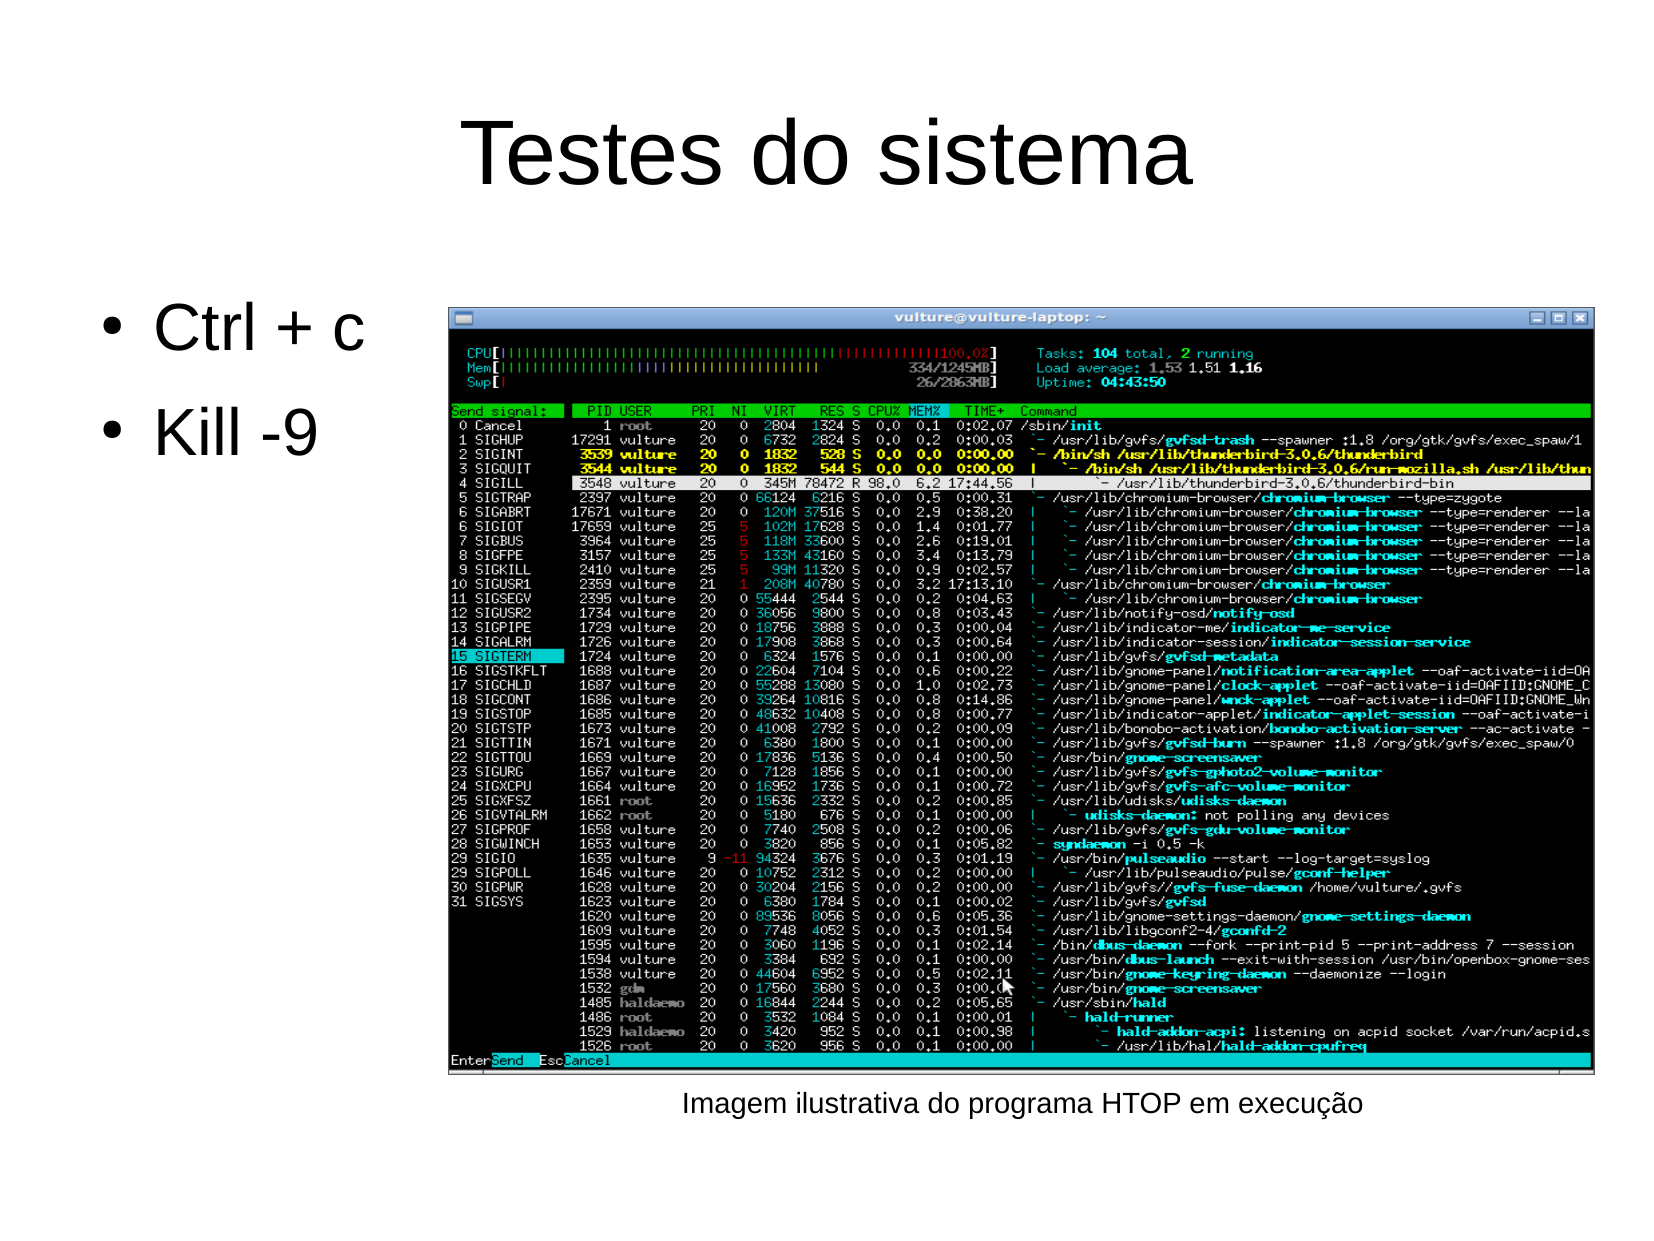

# Testes do sistema
Ctrl + c
Kill -9
Imagem ilustrativa do programa HTOP em execução